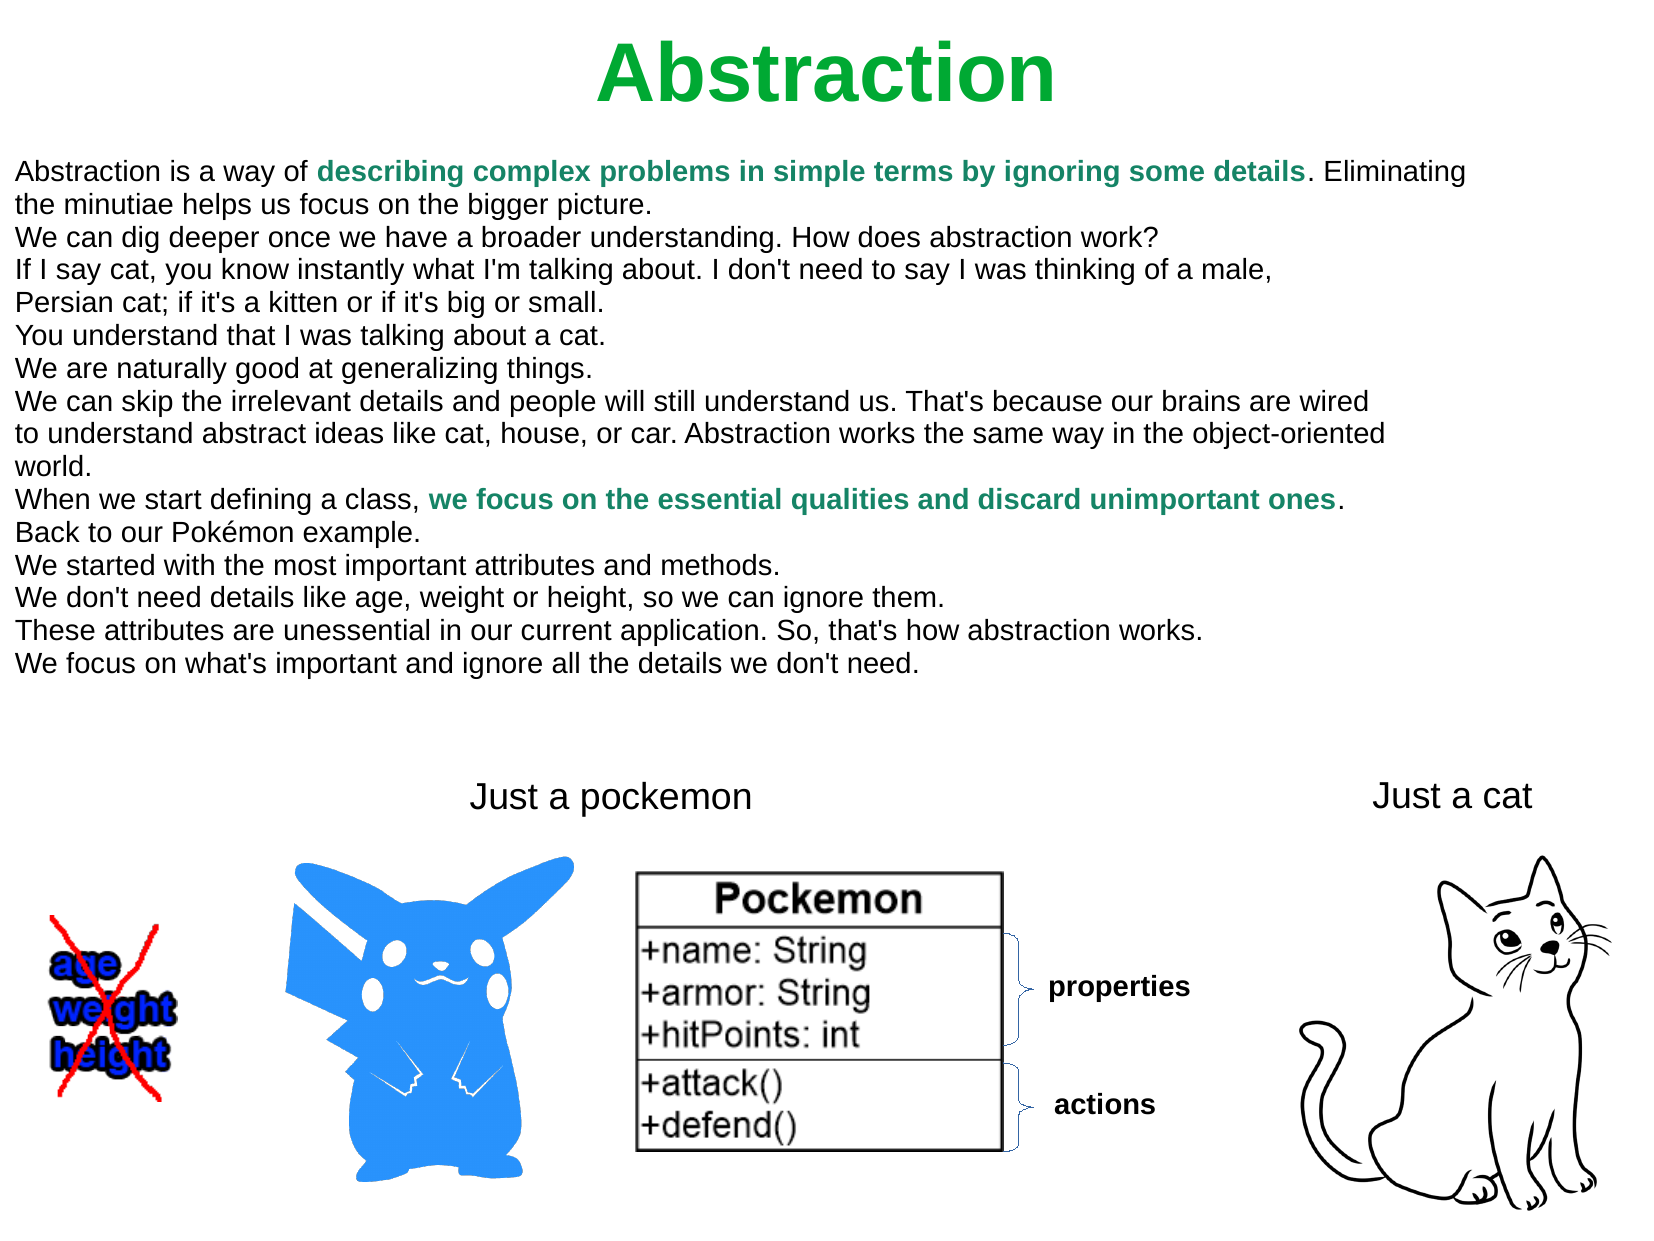

# Abstraction
Abstraction is a way of describing complex problems in simple terms by ignoring some details. Eliminating
the minutiae helps us focus on the bigger picture.
We can dig deeper once we have a broader understanding. How does abstraction work?
If I say cat, you know instantly what I'm talking about. I don't need to say I was thinking of a male,
Persian cat; if it's a kitten or if it's big or small.
You understand that I was talking about a cat.
We are naturally good at generalizing things.
We can skip the irrelevant details and people will still understand us. That's because our brains are wired
to understand abstract ideas like cat, house, or car. Abstraction works the same way in the object-oriented
world.
When we start defining a class, we focus on the essential qualities and discard unimportant ones.
Back to our Pokémon example.
We started with the most important attributes and methods.
We don't need details like age, weight or height, so we can ignore them.
These attributes are unessential in our current application. So, that's how abstraction works.
We focus on what's important and ignore all the details we don't need.
Just a cat
Just a pockemon
properties
actions